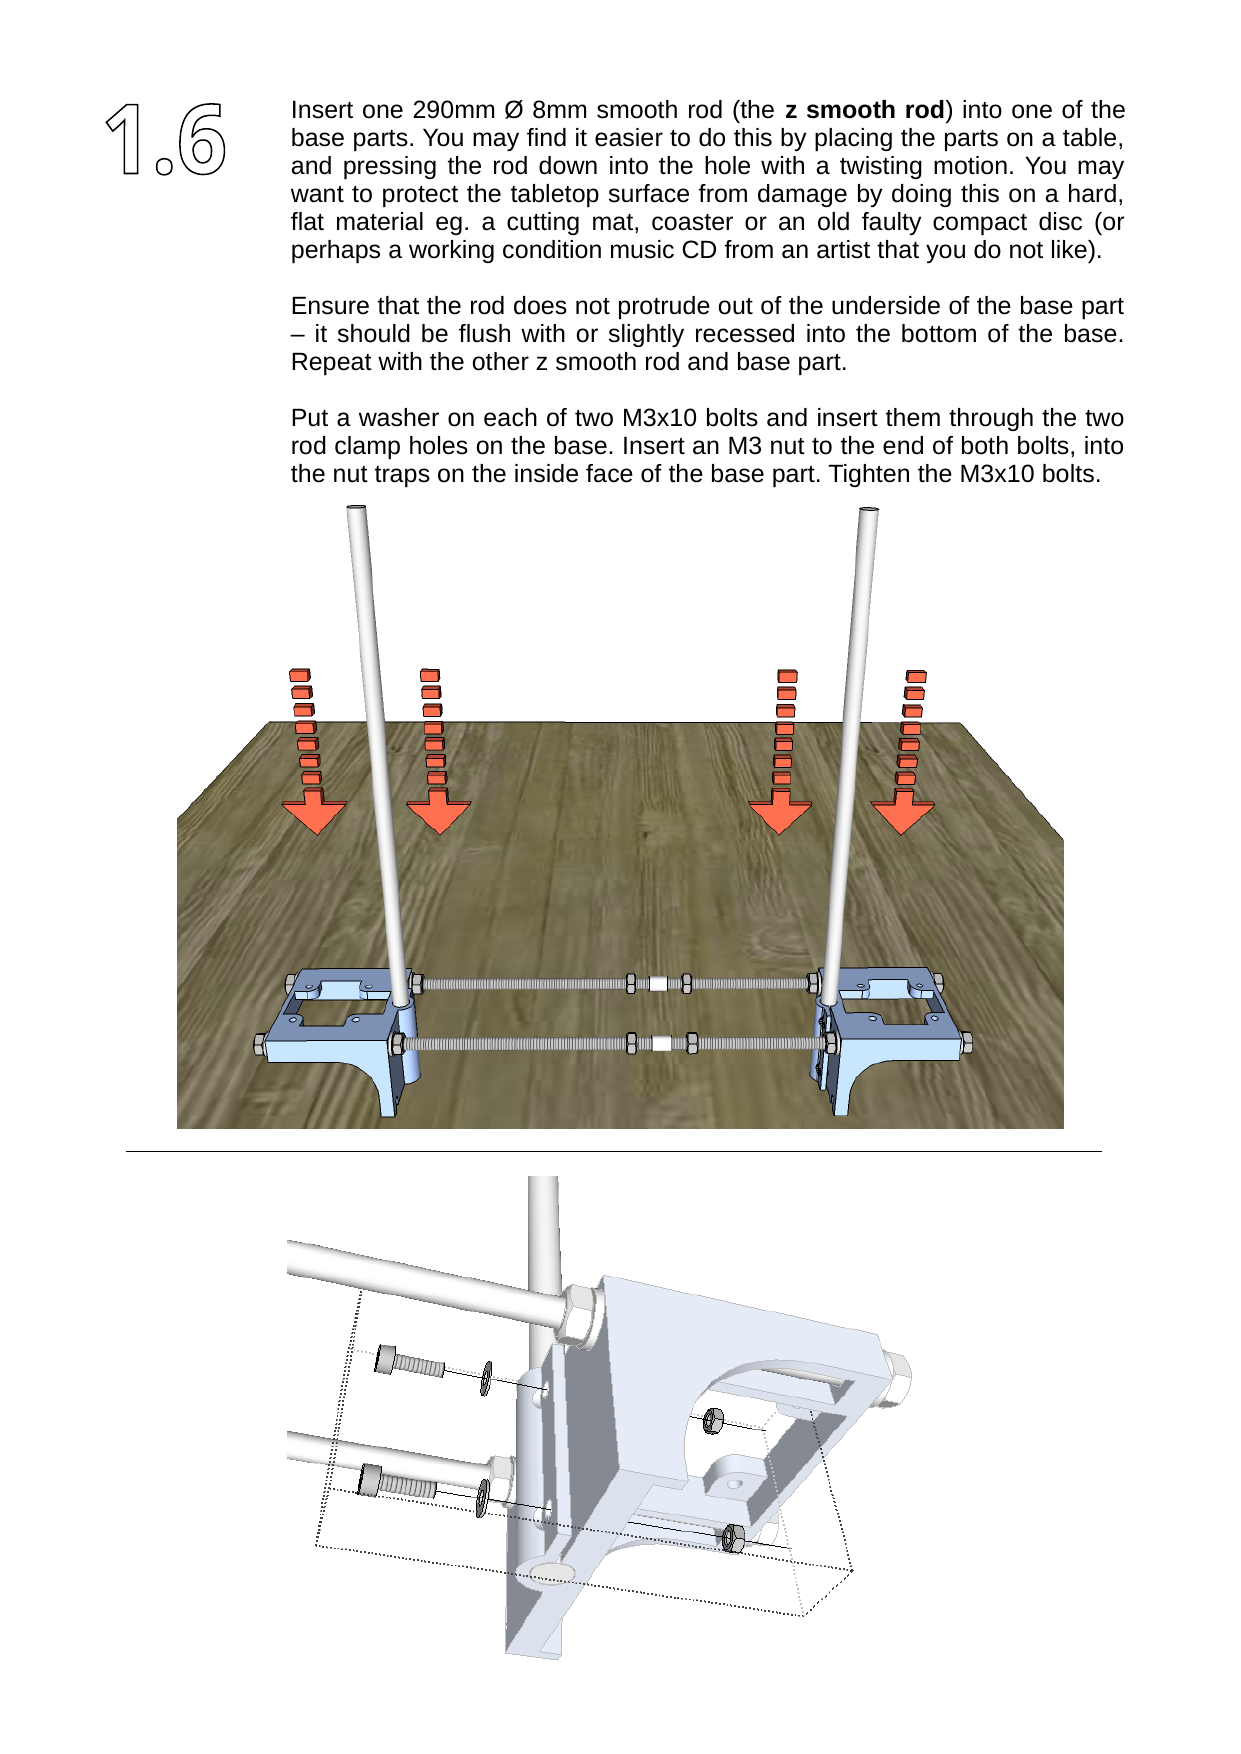

Insert one 290mm Ø 8mm smooth rod (the z smooth rod) into one of the base parts. You may find it easier to do this by placing the parts on a table, and pressing the rod down into the hole with a twisting motion. You may want to protect the tabletop surface from damage by doing this on a hard, flat material eg. a cutting mat, coaster or an old faulty compact disc (or perhaps a working condition music CD from an artist that you do not like).
Ensure that the rod does not protrude out of the underside of the base part – it should be flush with or slightly recessed into the bottom of the base. Repeat with the other z smooth rod and base part.
Put a washer on each of two M3x10 bolts and insert them through the two rod clamp holes on the base. Insert an M3 nut to the end of both bolts, into the nut traps on the inside face of the base part. Tighten the M3x10 bolts.
1.6